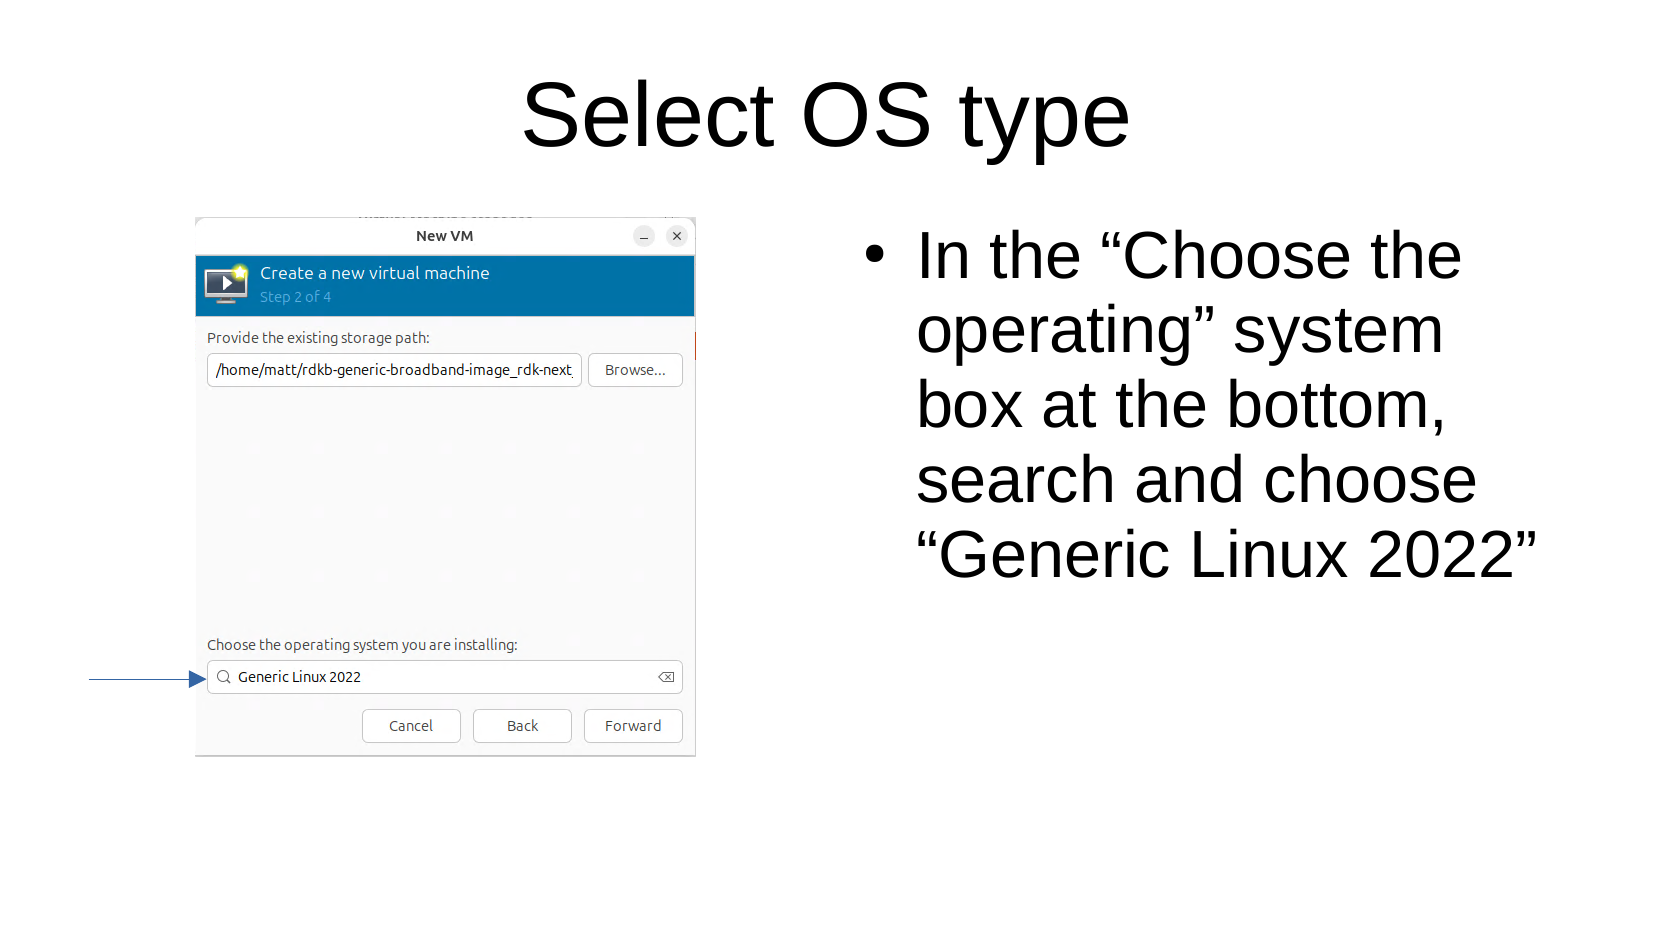

# Select OS type
In the “Choose the operating” system box at the bottom, search and choose “Generic Linux 2022”